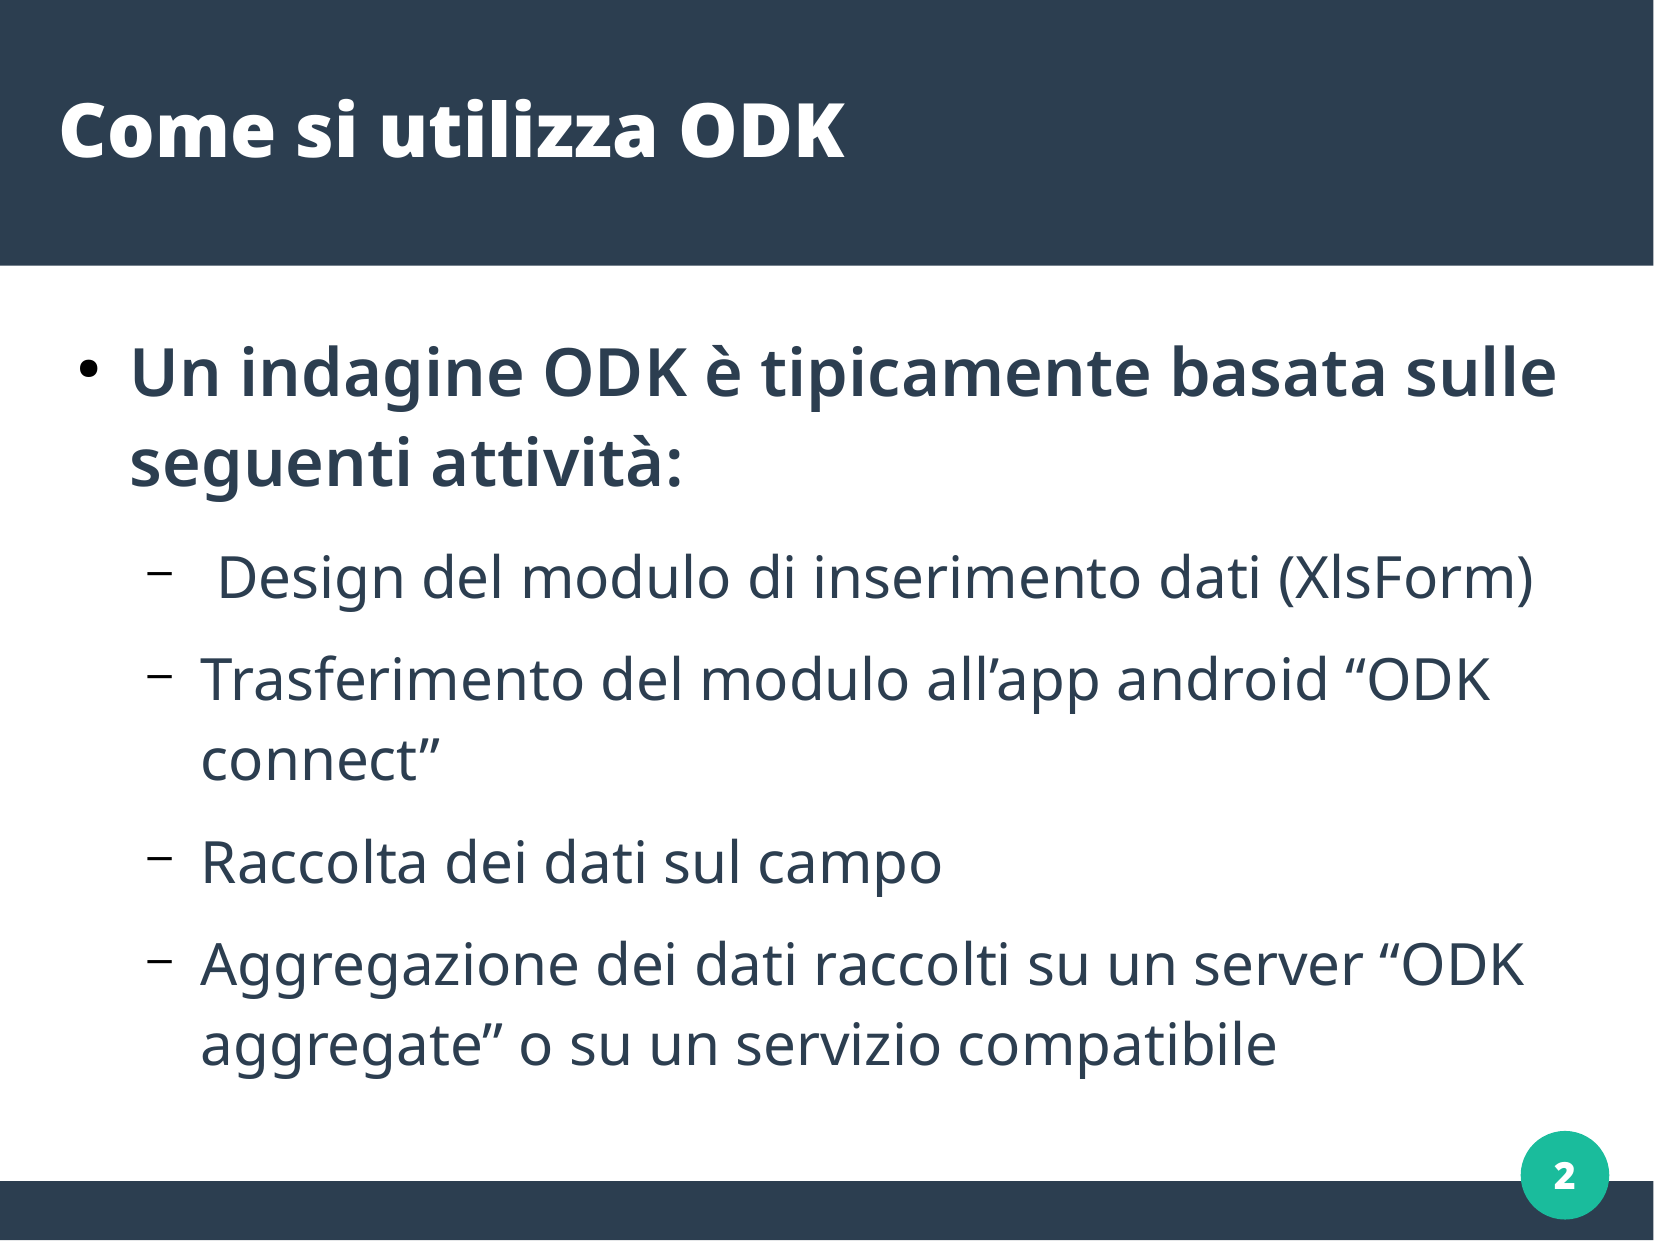

# Come si utilizza ODK
Un indagine ODK è tipicamente basata sulle seguenti attività:
 Design del modulo di inserimento dati (XlsForm)
Trasferimento del modulo all’app android “ODK connect”
Raccolta dei dati sul campo
Aggregazione dei dati raccolti su un server “ODK aggregate” o su un servizio compatibile